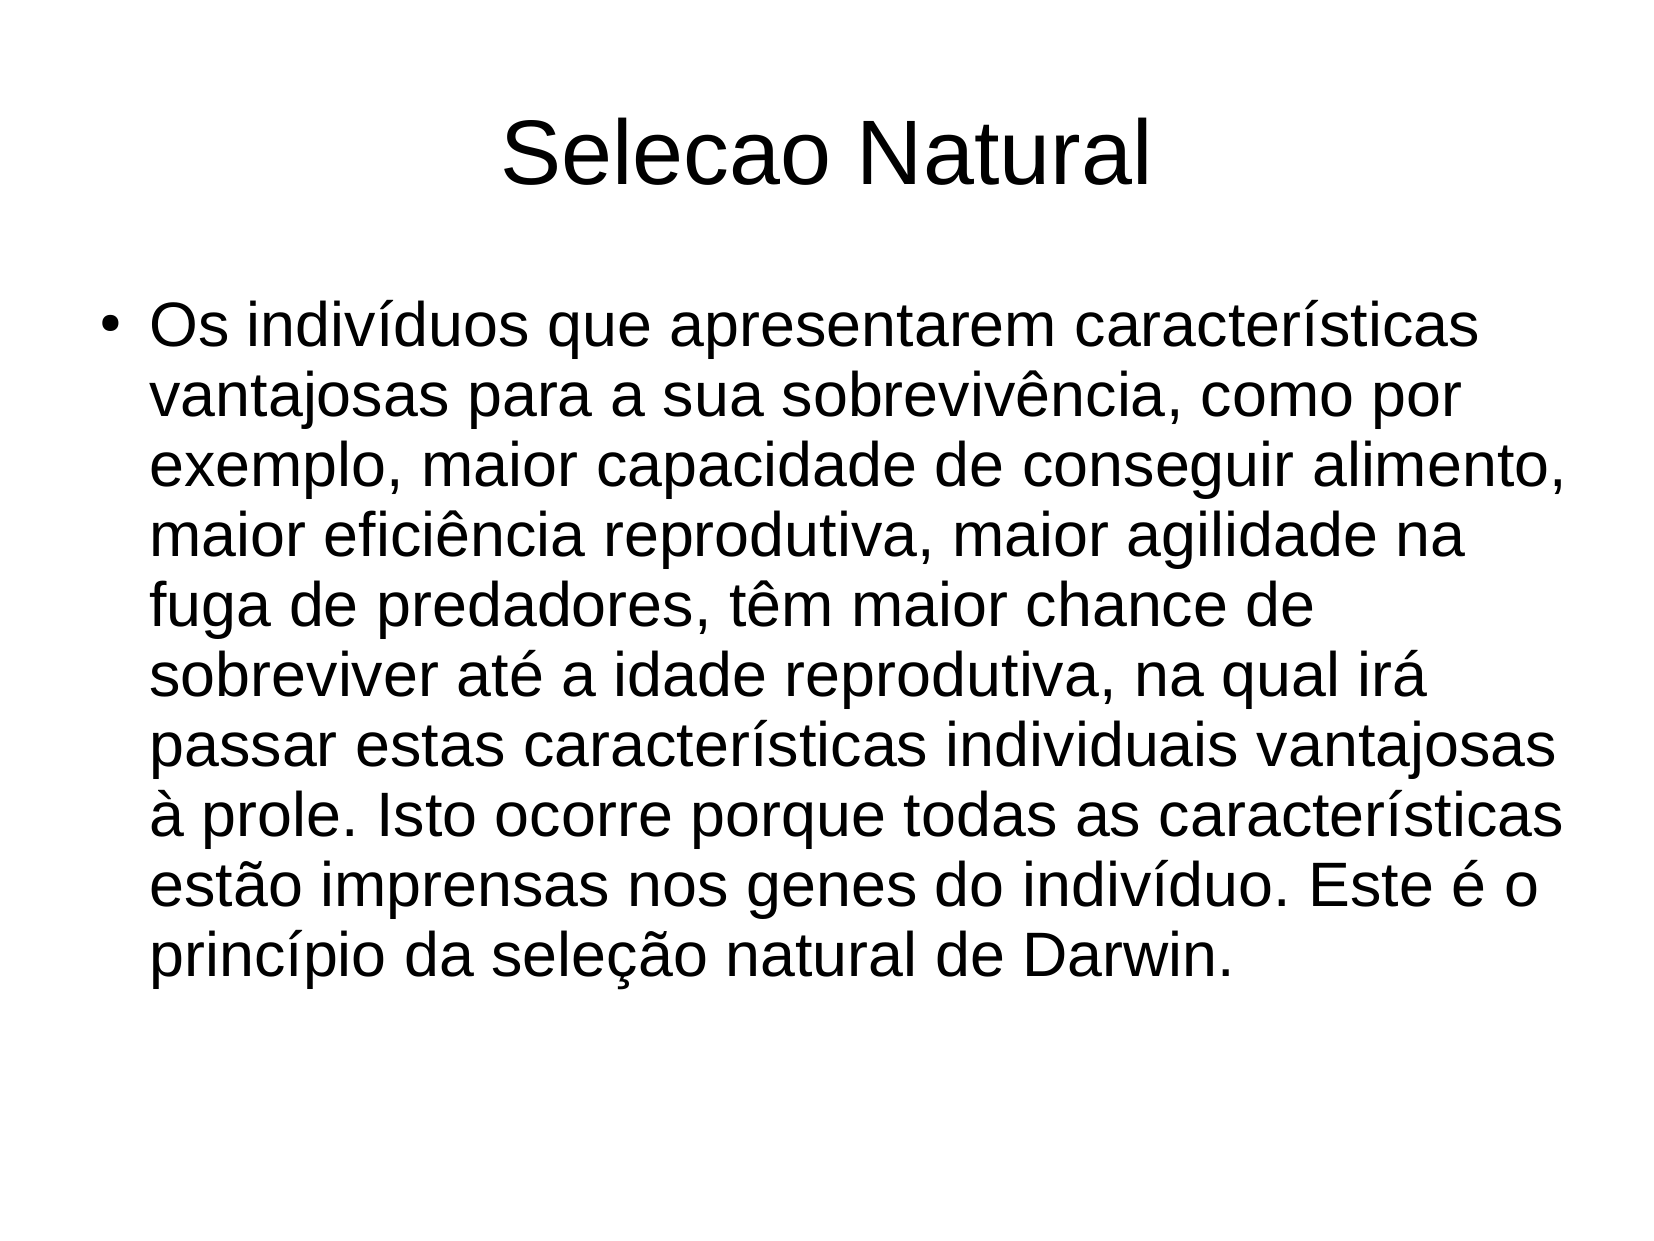

# Selecao Natural
Os indivíduos que apresentarem características vantajosas para a sua sobrevivência, como por exemplo, maior capacidade de conseguir alimento, maior eficiência reprodutiva, maior agilidade na fuga de predadores, têm maior chance de sobreviver até a idade reprodutiva, na qual irá passar estas características individuais vantajosas à prole. Isto ocorre porque todas as características estão imprensas nos genes do indivíduo. Este é o princípio da seleção natural de Darwin.